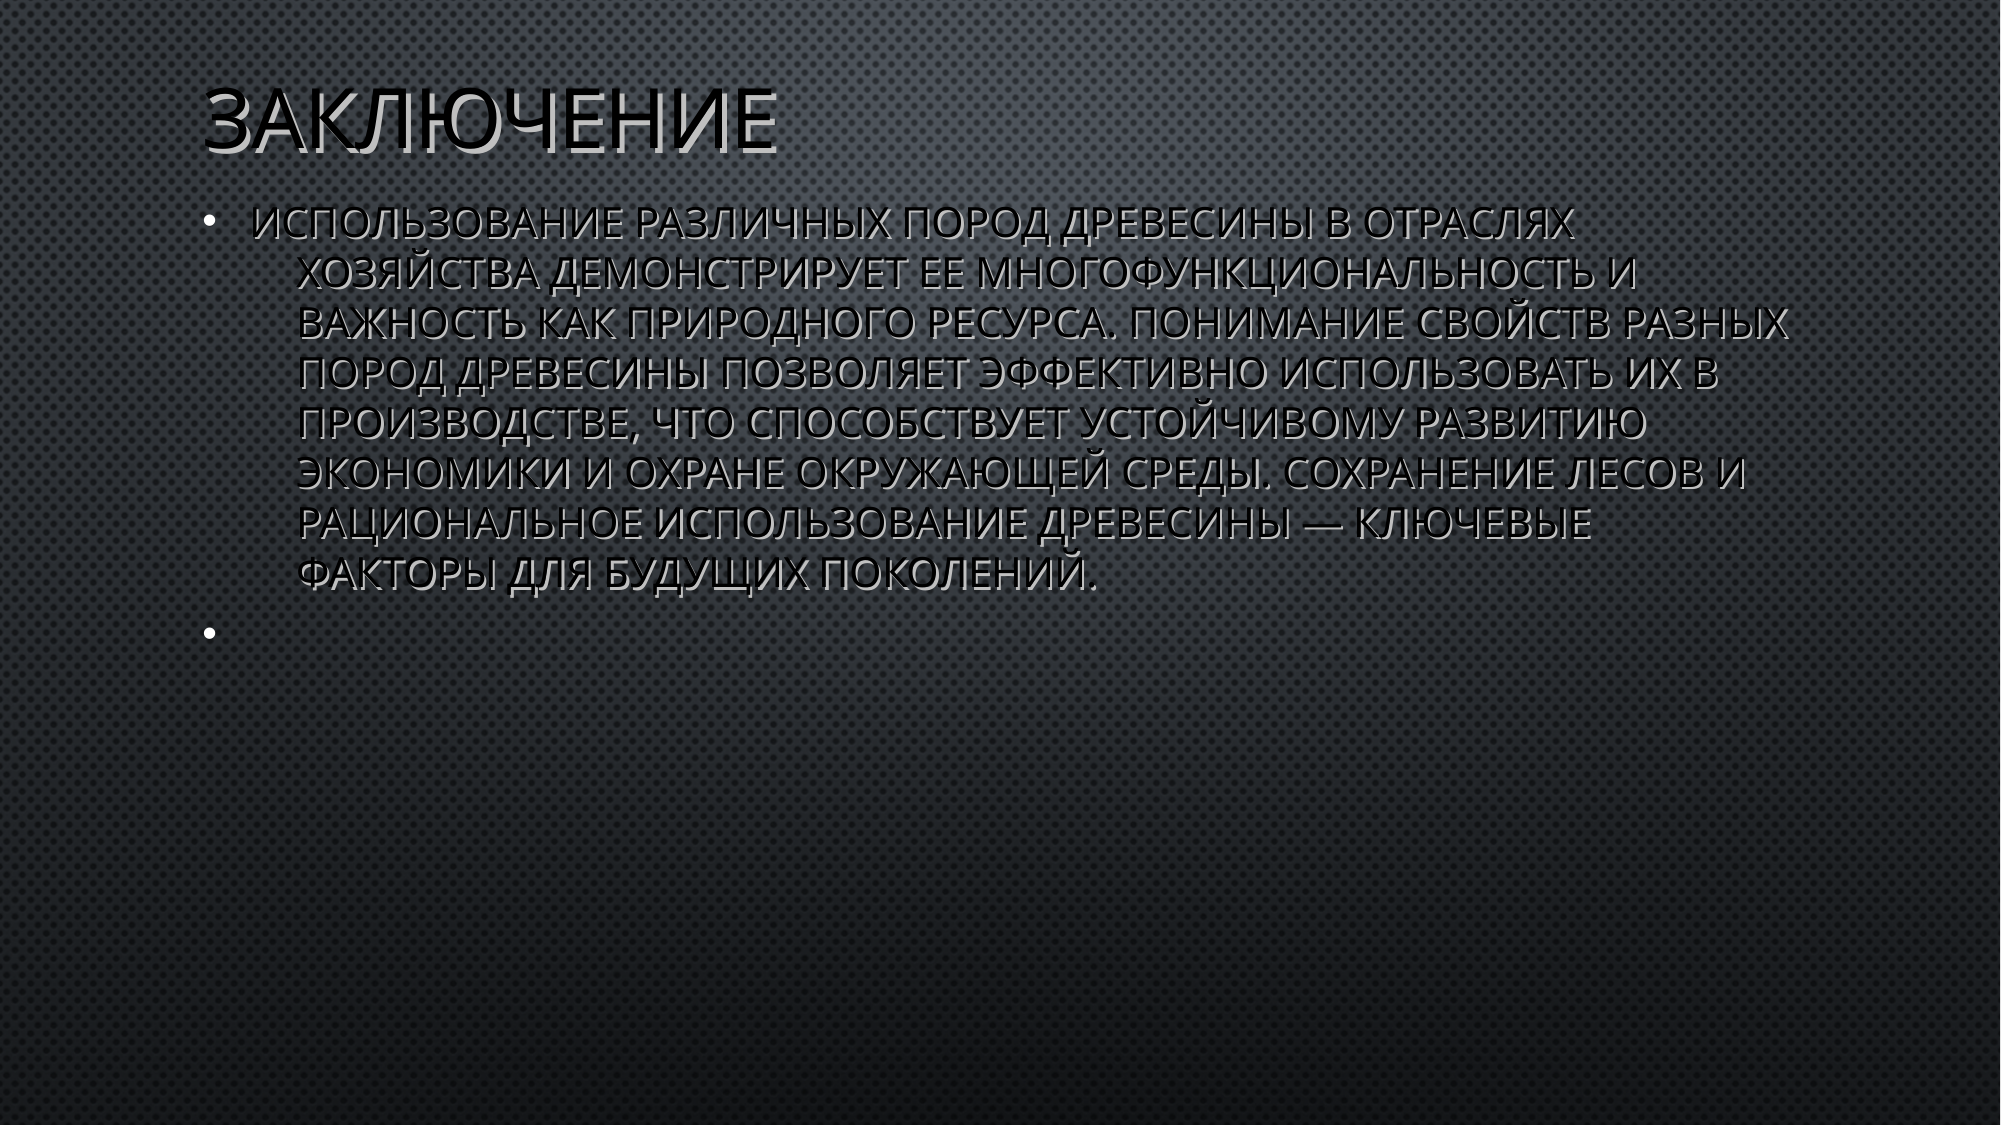

# Заключение
Использование различных пород древесины в отраслях хозяйства демонстрирует ее многофункциональность и важность как природного ресурса. Понимание свойств разных пород древесины позволяет эффективно использовать их в производстве, что способствует устойчивому развитию экономики и охране окружающей среды. Сохранение лесов и рациональное использование древесины — ключевые факторы для будущих поколений.